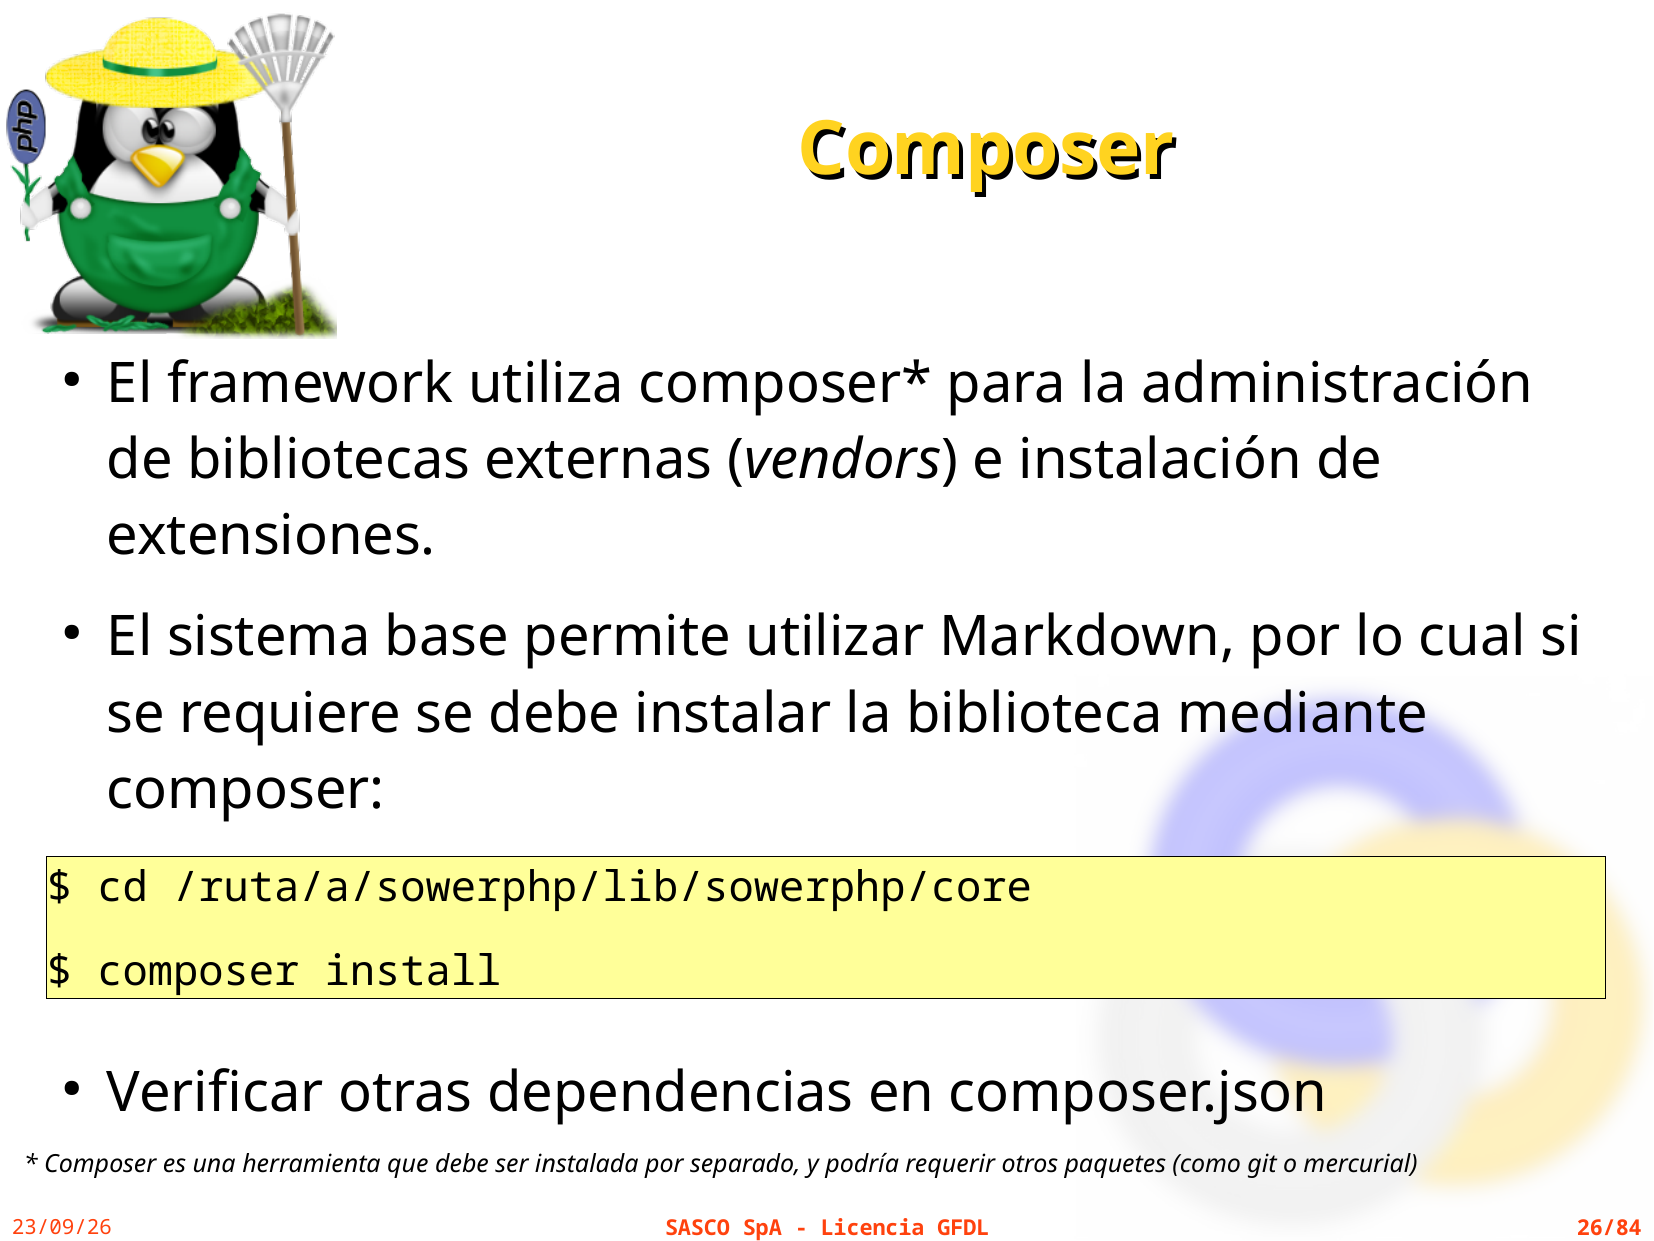

# Composer
El framework utiliza composer* para la administración de bibliotecas externas (vendors) e instalación de extensiones.
El sistema base permite utilizar Markdown, por lo cual si se requiere se debe instalar la biblioteca mediante composer:
Verificar otras dependencias en composer.json
$ cd /ruta/a/sowerphp/lib/sowerphp/core
$ composer install
* Composer es una herramienta que debe ser instalada por separado, y podría requerir otros paquetes (como git o mercurial)
SASCO SpA - Licencia GFDL
26